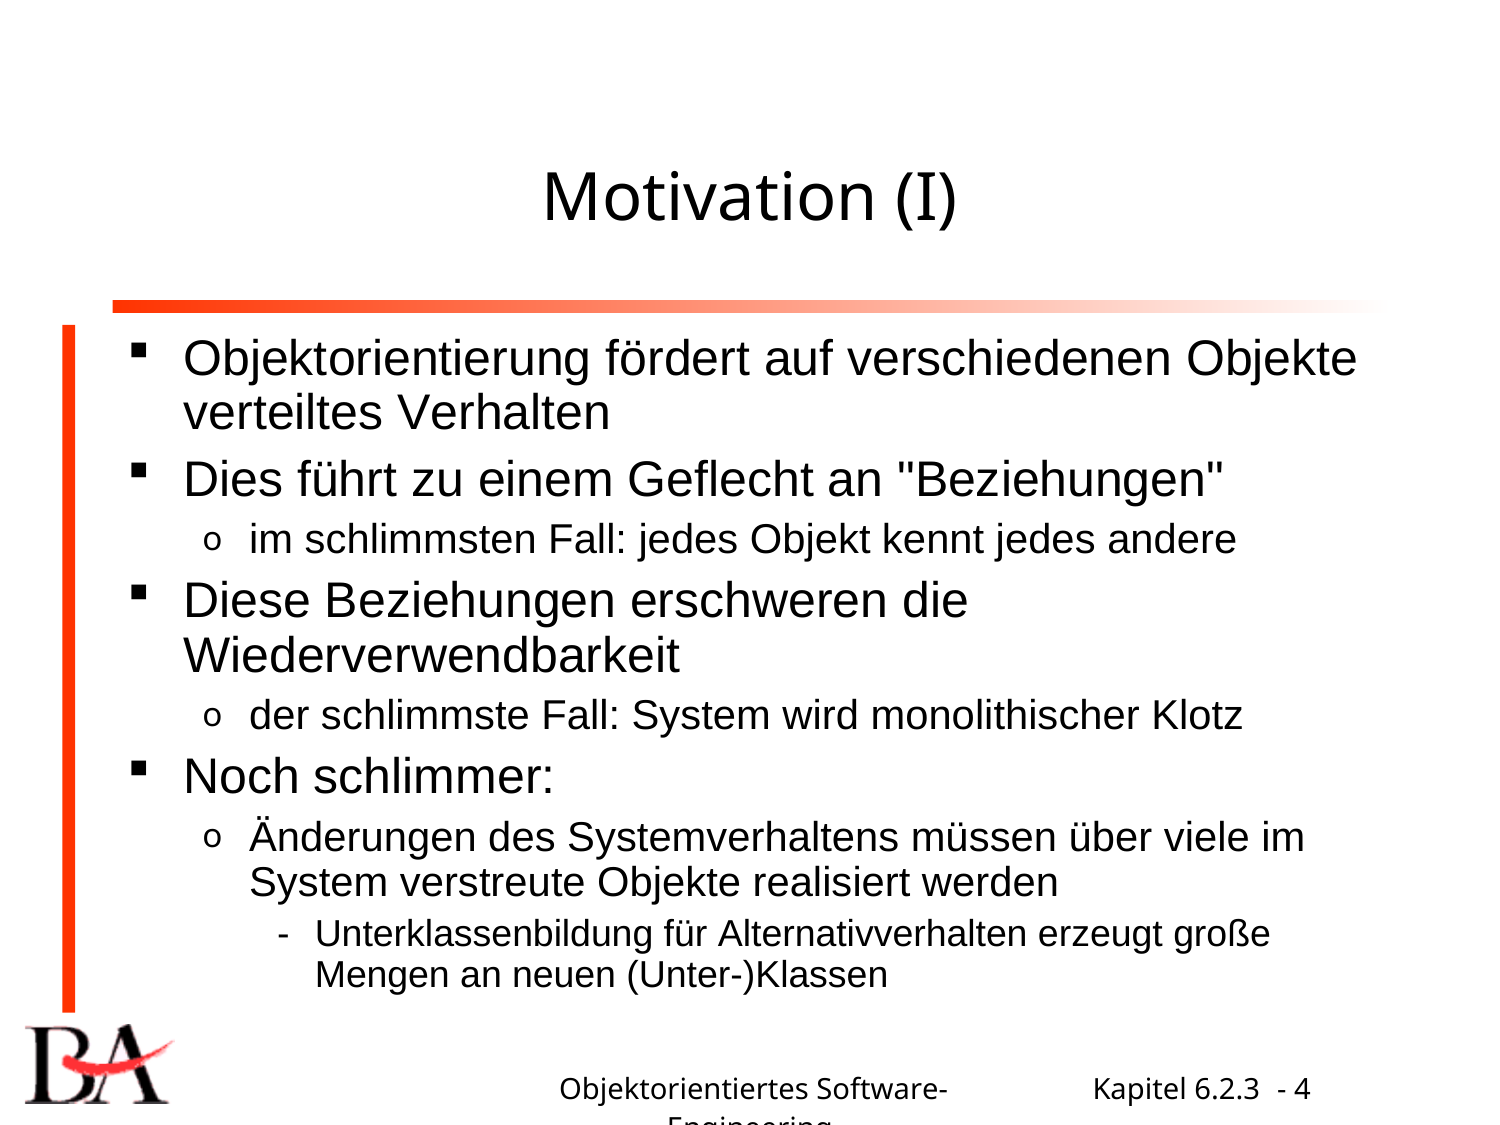

# Motivation (I)
Objektorientierung fördert auf verschiedenen Objekte verteiltes Verhalten
Dies führt zu einem Geflecht an "Beziehungen"
im schlimmsten Fall: jedes Objekt kennt jedes andere
Diese Beziehungen erschweren die Wiederverwendbarkeit
der schlimmste Fall: System wird monolithischer Klotz
Noch schlimmer:
Änderungen des Systemverhaltens müssen über viele im System verstreute Objekte realisiert werden
Unterklassenbildung für Alternativverhalten erzeugt große Mengen an neuen (Unter-)Klassen
4